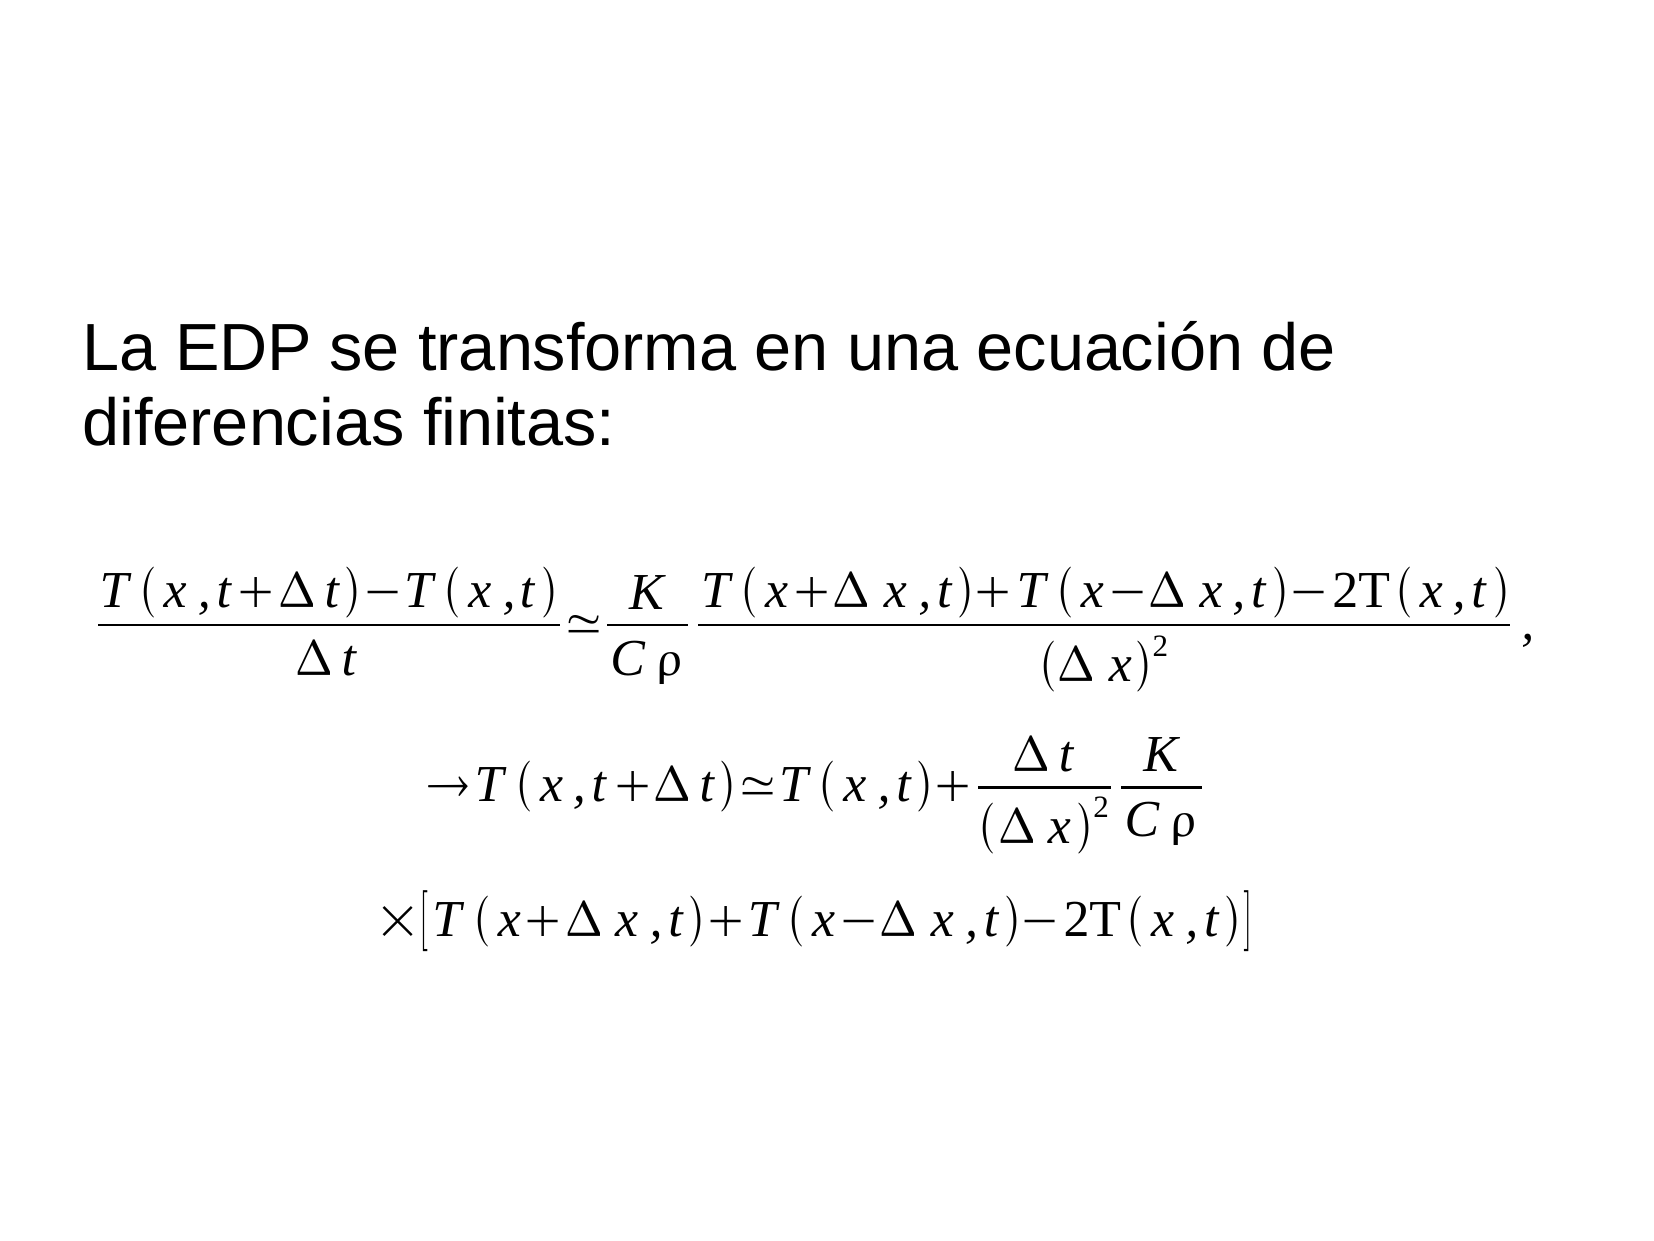

#
La EDP se transforma en una ecuación de diferencias finitas: